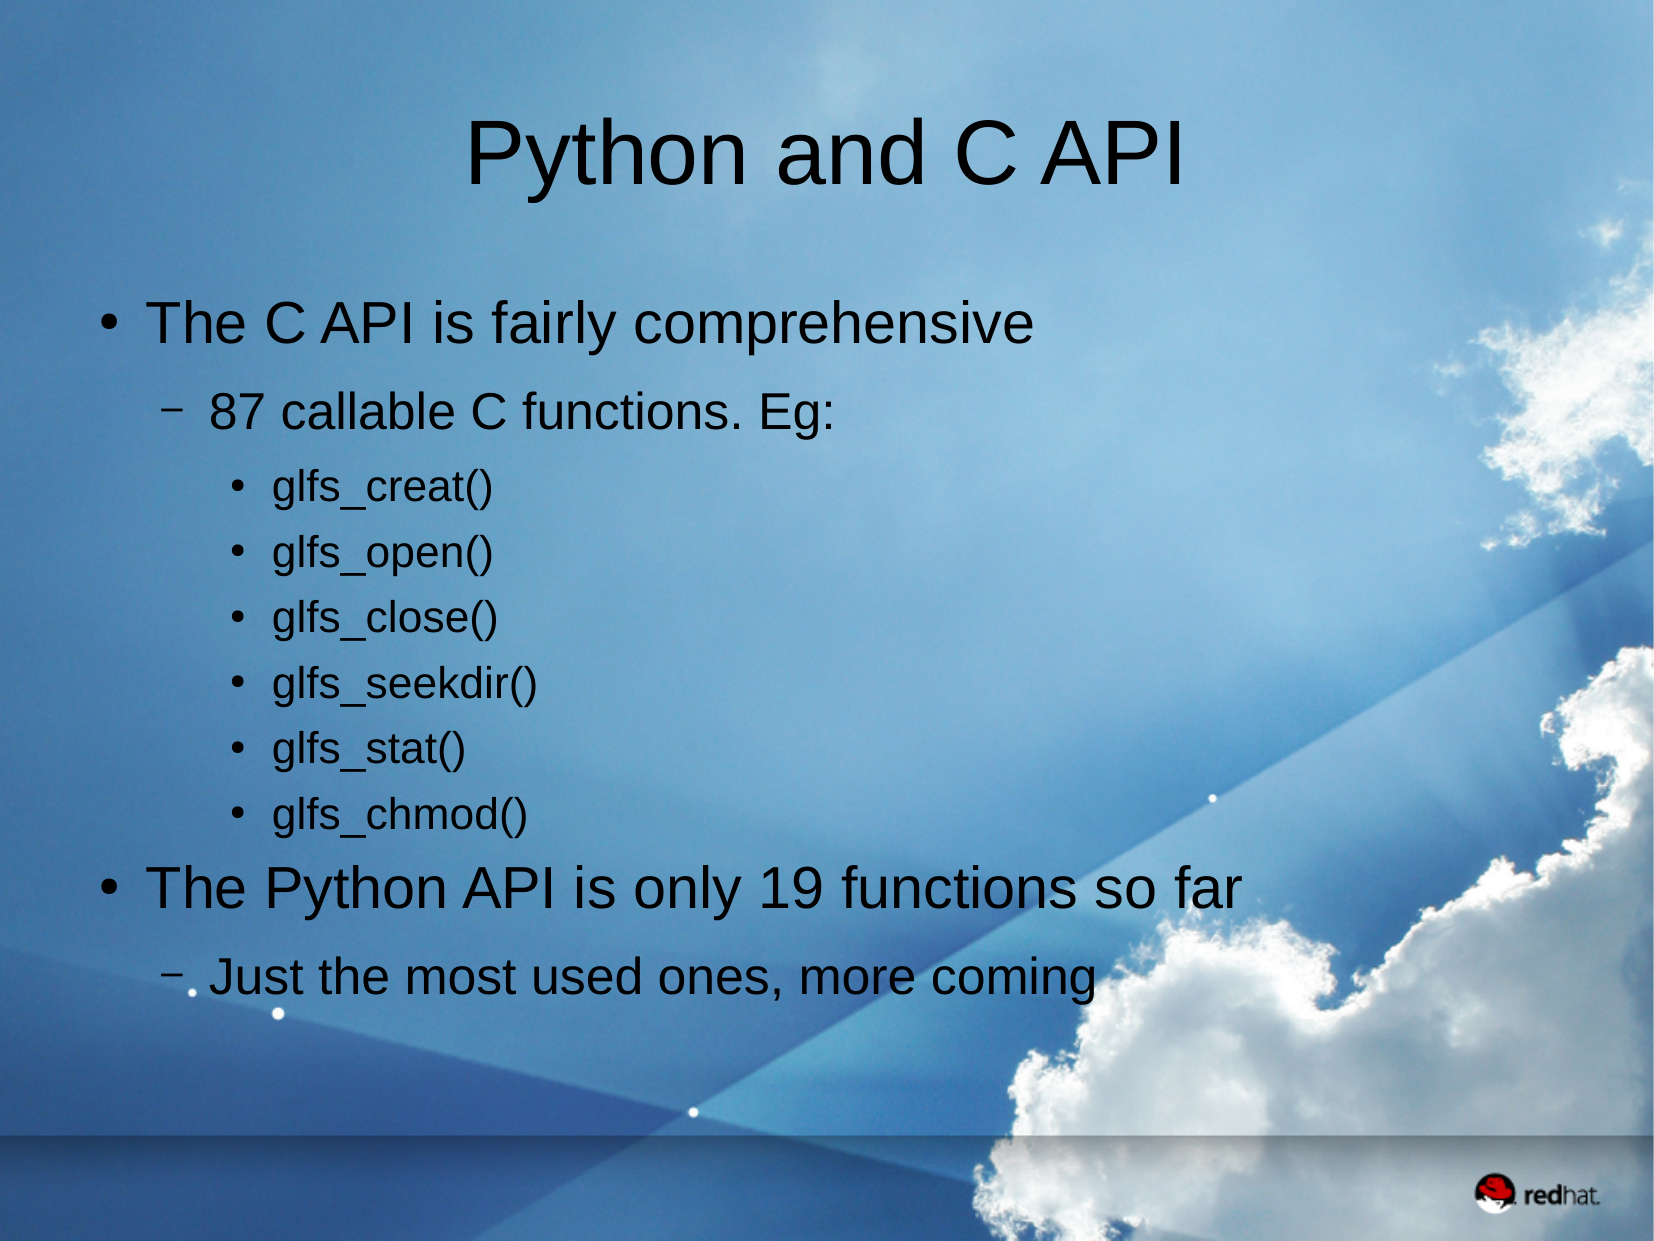

# Python and C API
The C API is fairly comprehensive
87 callable C functions. Eg:
glfs_creat()
glfs_open()
glfs_close()
glfs_seekdir()
glfs_stat()
glfs_chmod()
The Python API is only 19 functions so far
Just the most used ones, more coming